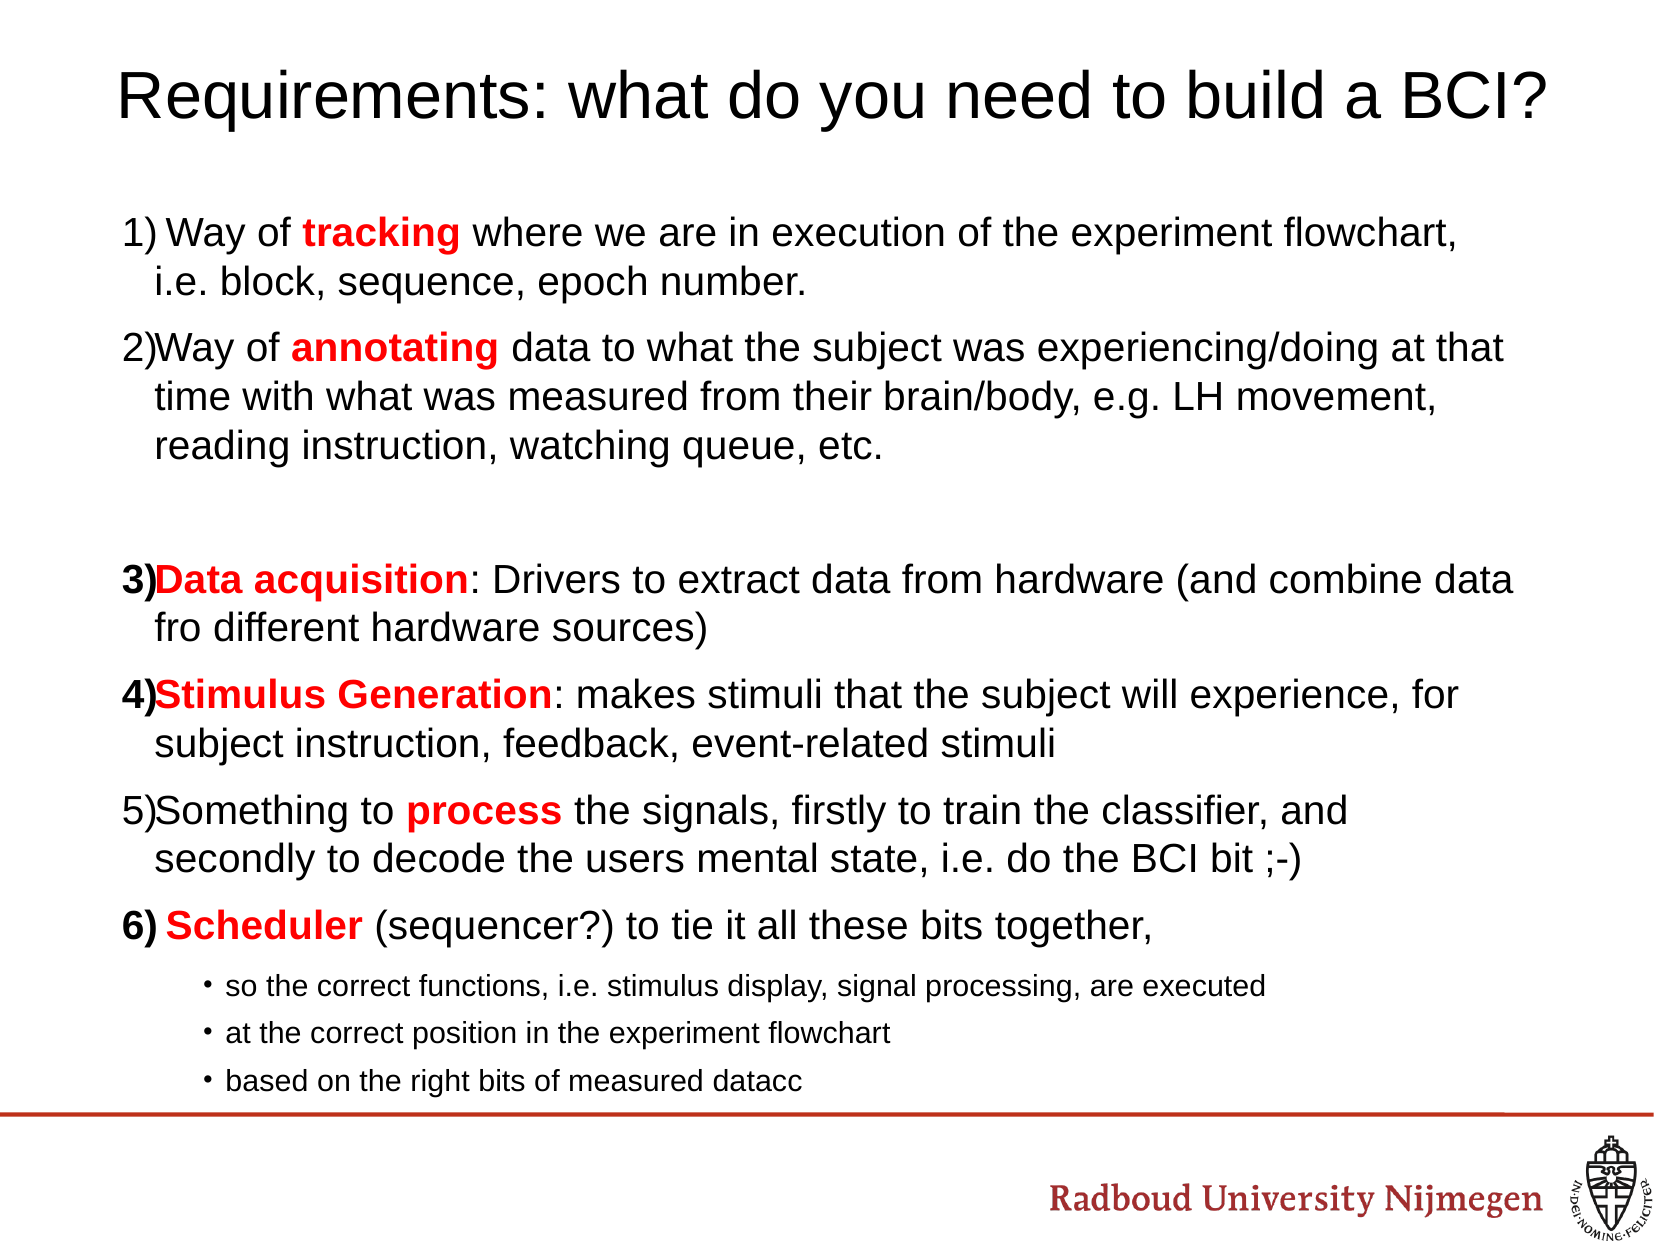

# Requirements: what do you need to build a BCI?
 Way of tracking where we are in execution of the experiment flowchart, i.e. block, sequence, epoch number.
Way of annotating data to what the subject was experiencing/doing at that time with what was measured from their brain/body, e.g. LH movement, reading instruction, watching queue, etc.
Data acquisition: Drivers to extract data from hardware (and combine data fro different hardware sources)
Stimulus Generation: makes stimuli that the subject will experience, for subject instruction, feedback, event-related stimuli
Something to process the signals, firstly to train the classifier, and secondly to decode the users mental state, i.e. do the BCI bit ;-)
 Scheduler (sequencer?) to tie it all these bits together,
so the correct functions, i.e. stimulus display, signal processing, are executed
at the correct position in the experiment flowchart
based on the right bits of measured datacc